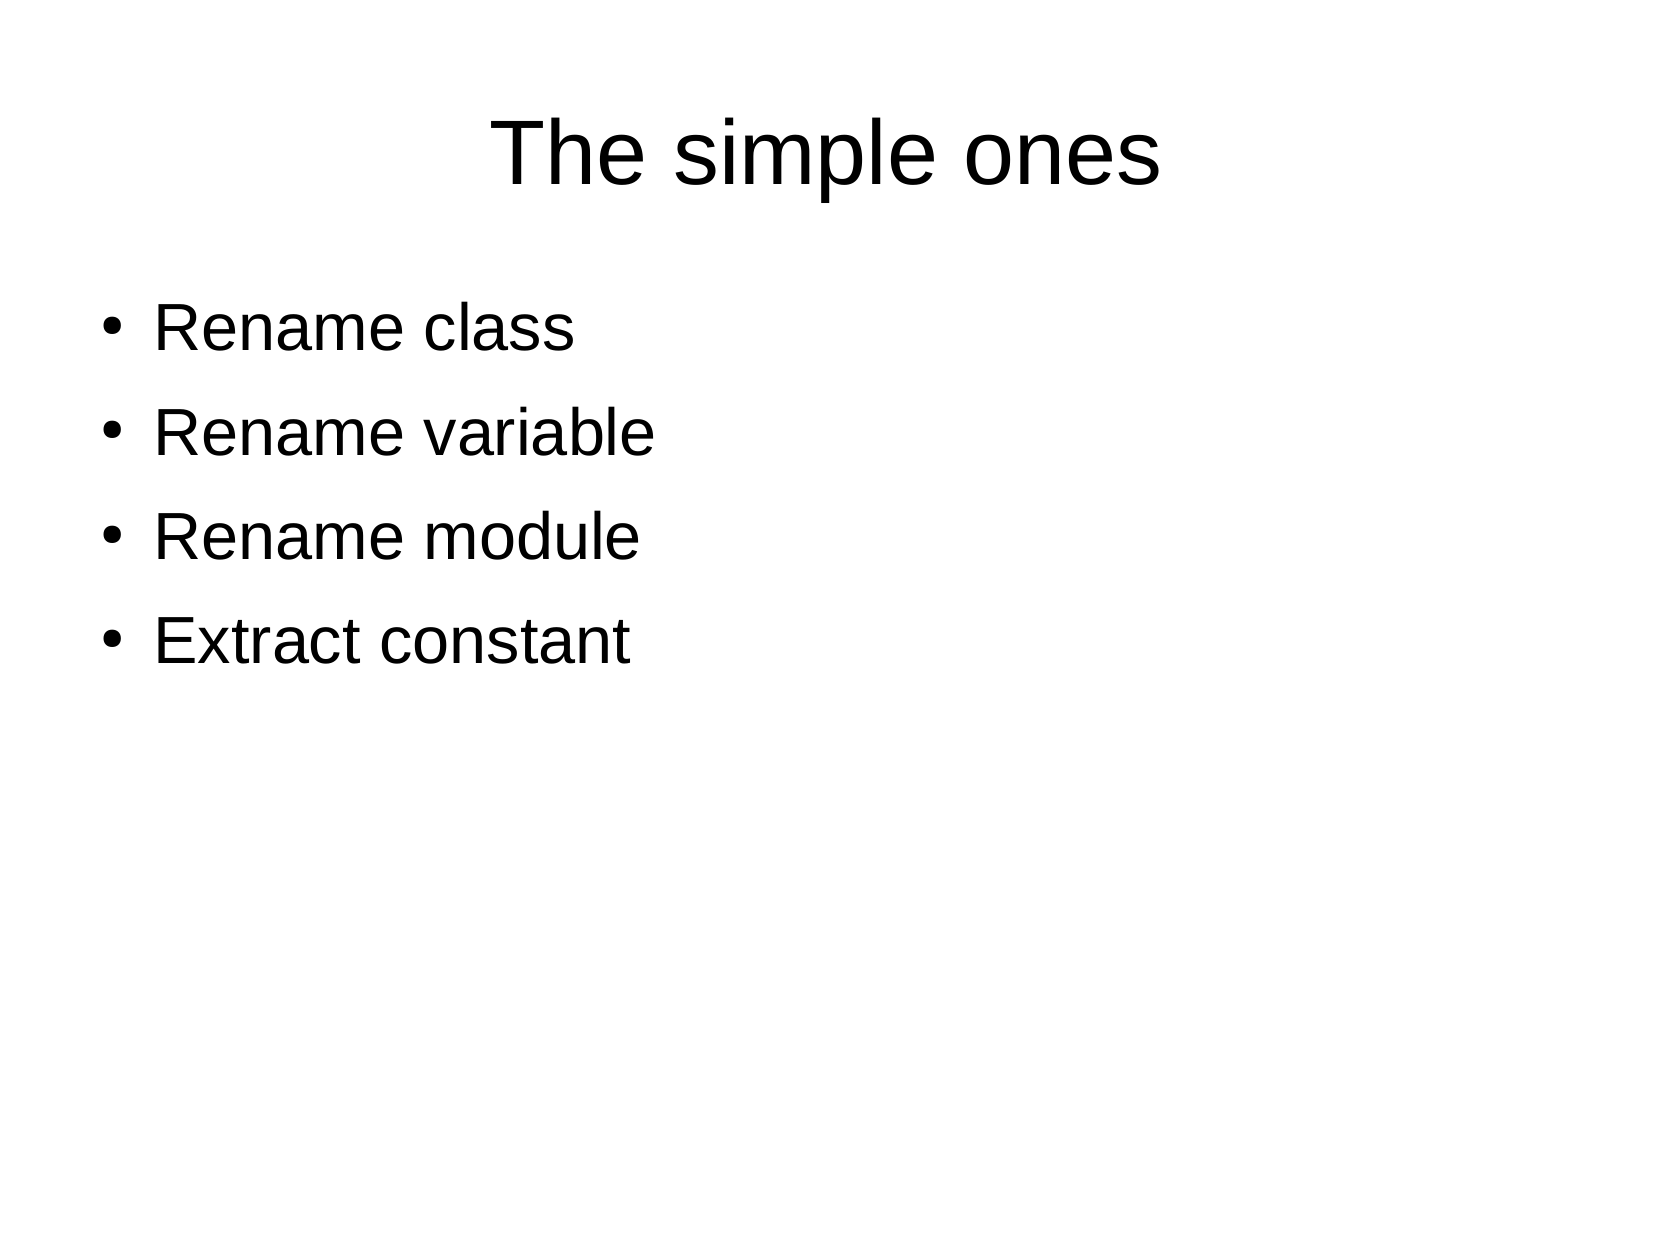

# The simple ones
Rename class
Rename variable
Rename module
Extract constant